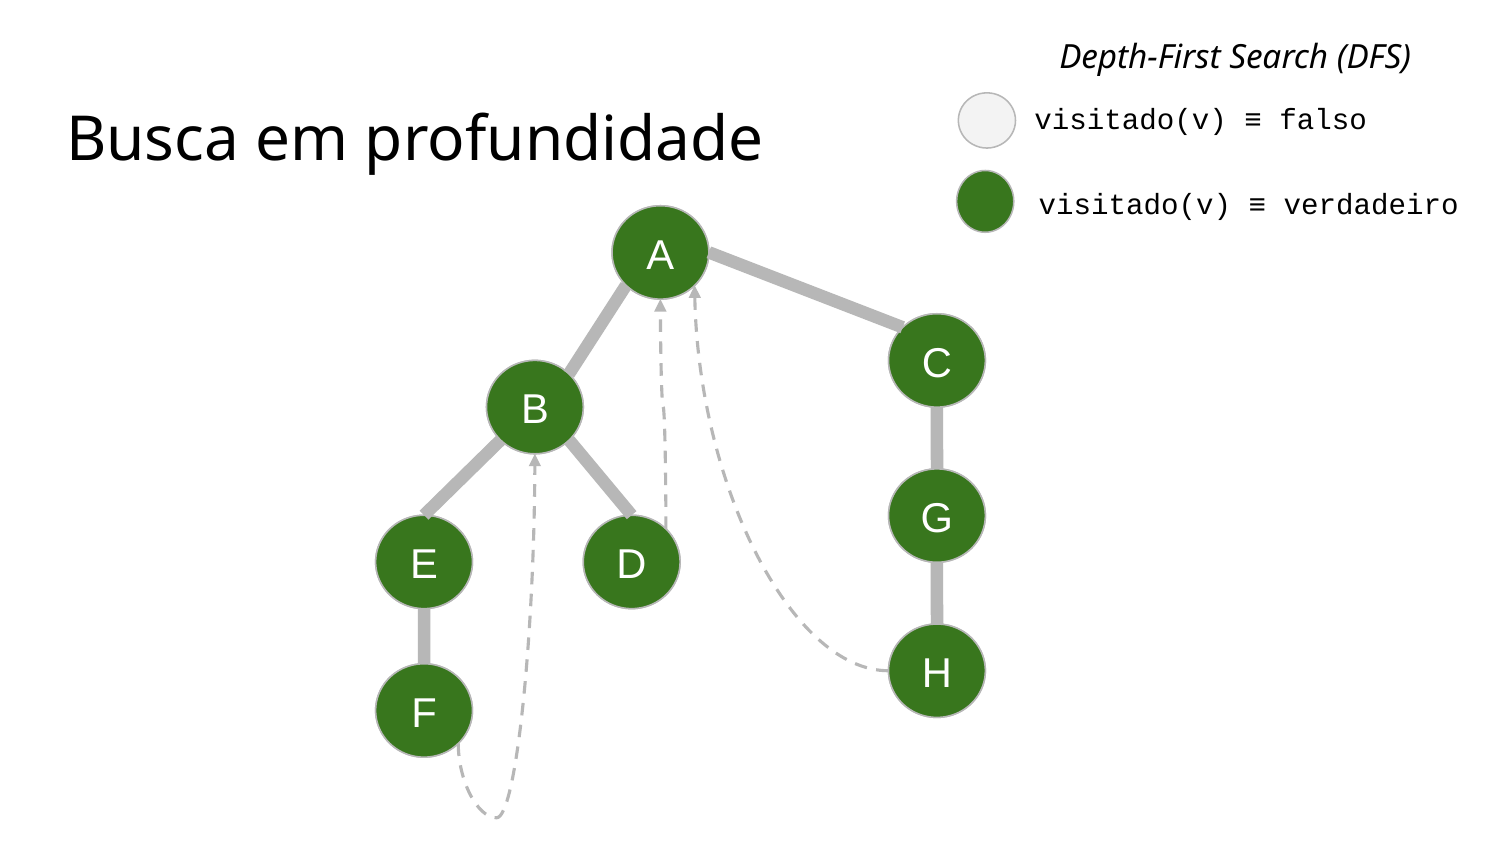

Depth-First Search (DFS)
# Busca em profundidade
visitado(v) ≡ falso
visitado(v) ≡ verdadeiro
A
A
C
C
B
B
G
G
E
E
D
D
H
H
F
F